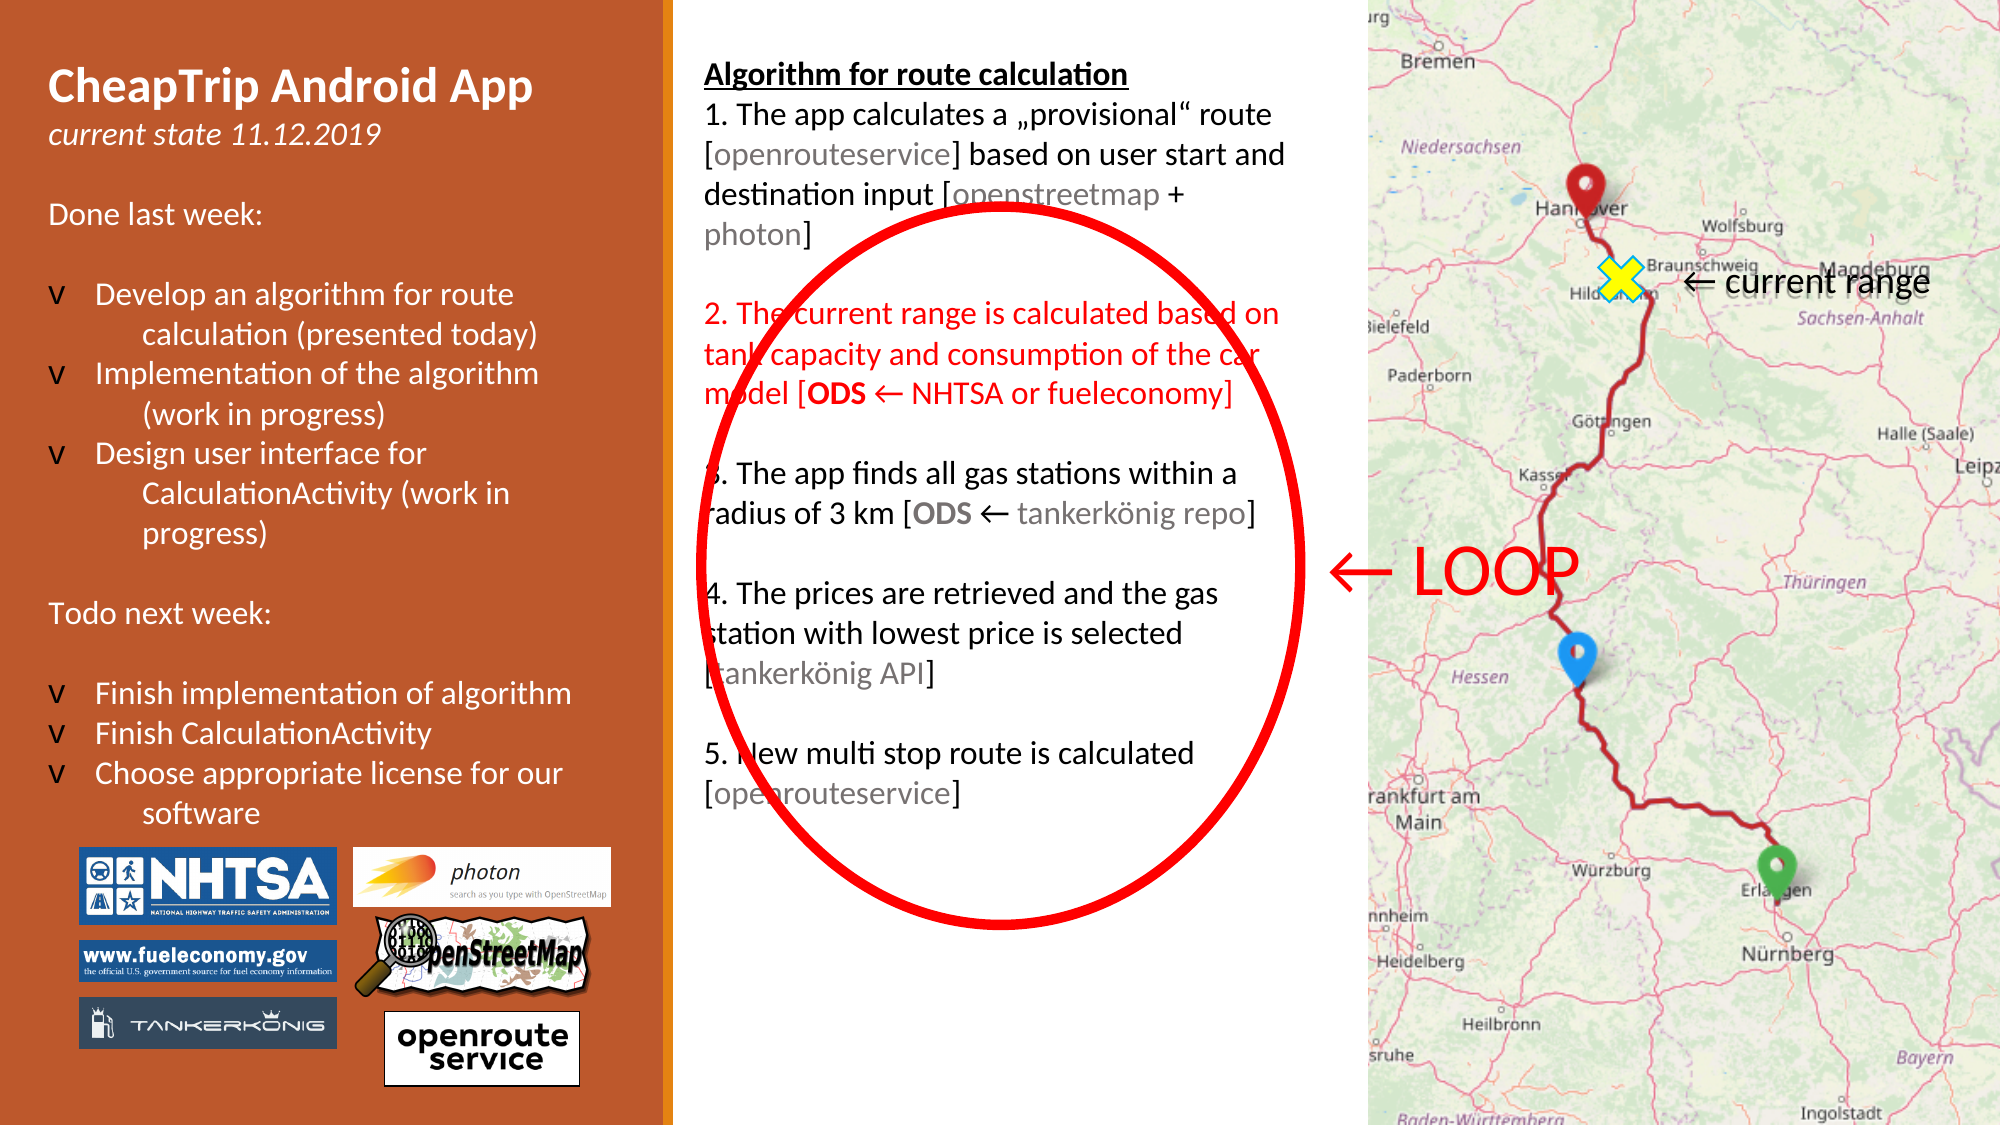

CheapTrip Android App
current state 11.12.2019
Done last week:
Develop an algorithm for route calculation (presented today)
Implementation of the algorithm (work in progress)
Design user interface for CalculationActivity (work in progress)
Todo next week:
Finish implementation of algorithm
Finish CalculationActivity
Choose appropriate license for our software
Algorithm for route calculation
1. The app calculates a „provisional“ route [openrouteservice] based on user start and destination input [openstreetmap + photon]
2. The current range is calculated based on
tank capacity and consumption of the car model [ODS ← NHTSA or fueleconomy]
3. The app finds all gas stations within a radius of 3 km [ODS ← tankerkönig repo]
4. The prices are retrieved and the gas station with lowest price is selected [tankerkönig API]
5. New multi stop route is calculated [openrouteservice]
← current range
← LOOP